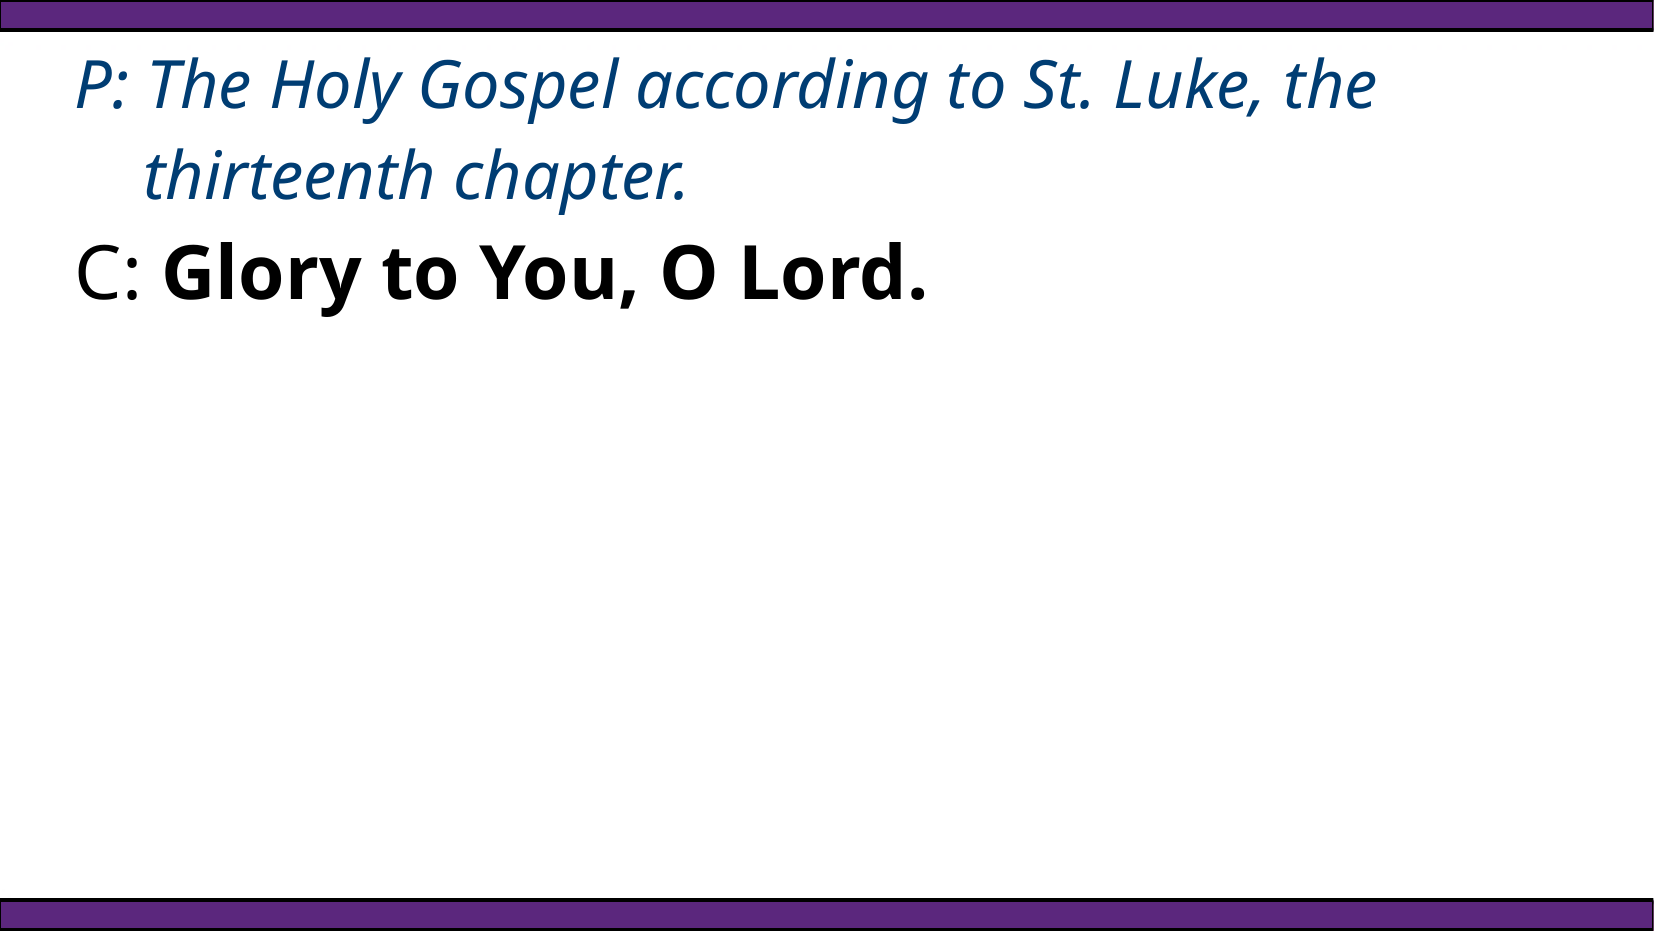

P: 	The Holy Gospel according to St. Luke, the
 thirteenth chapter.
C: Glory to You, O Lord.